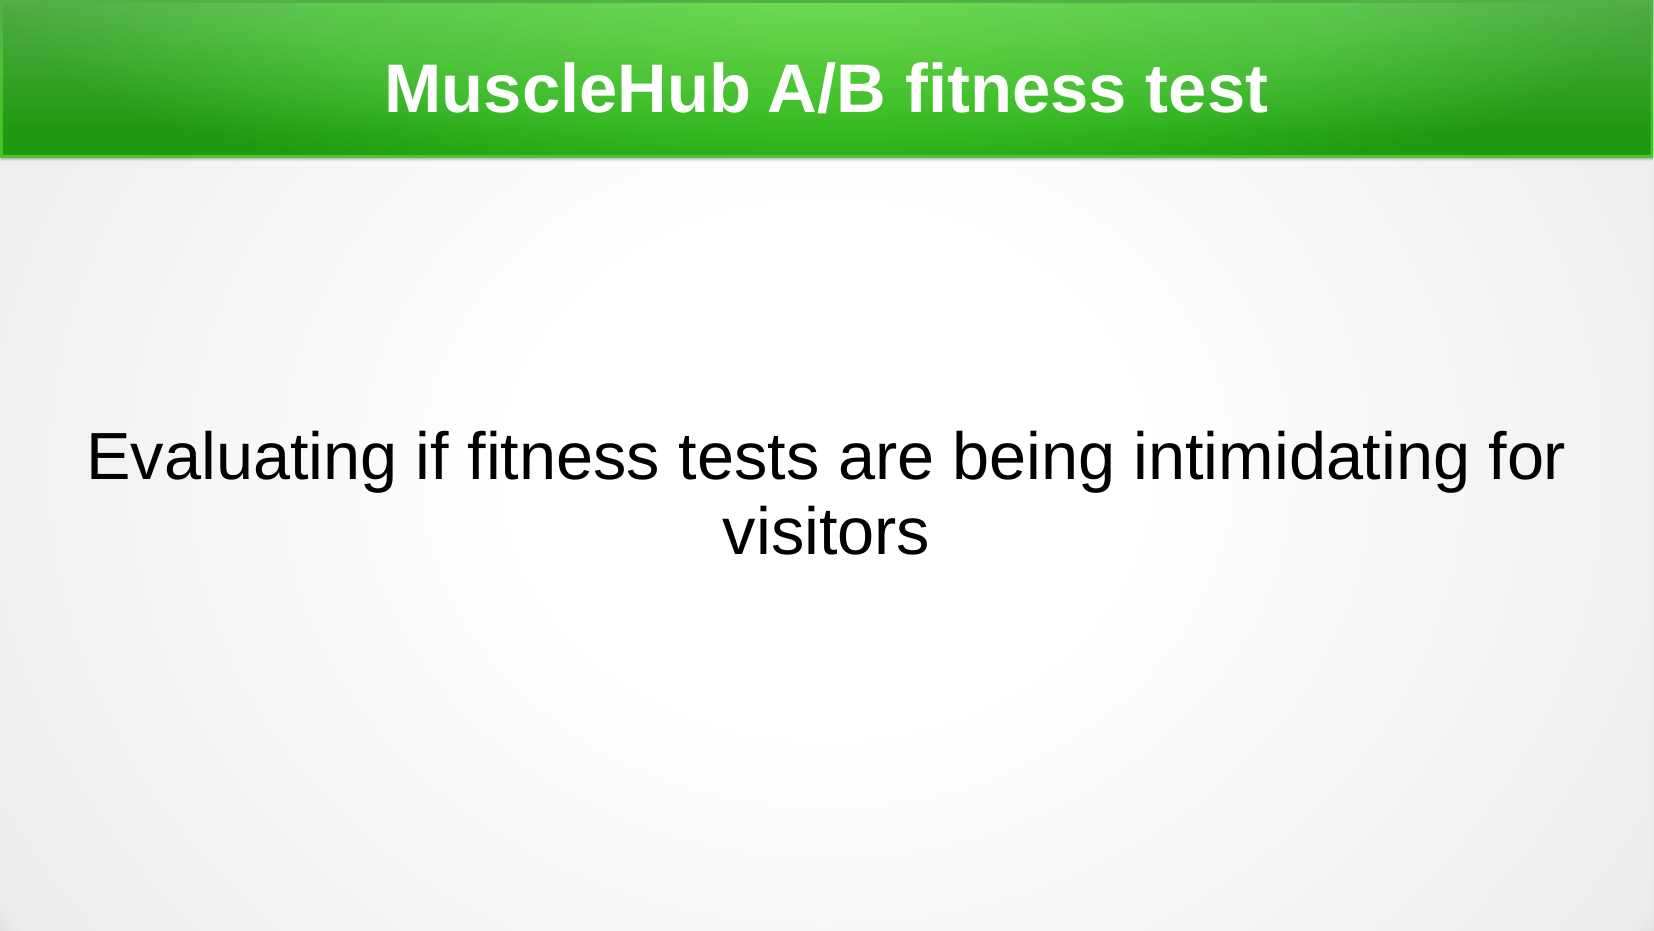

# MuscleHub A/B fitness test
Evaluating if fitness tests are being intimidating for visitors